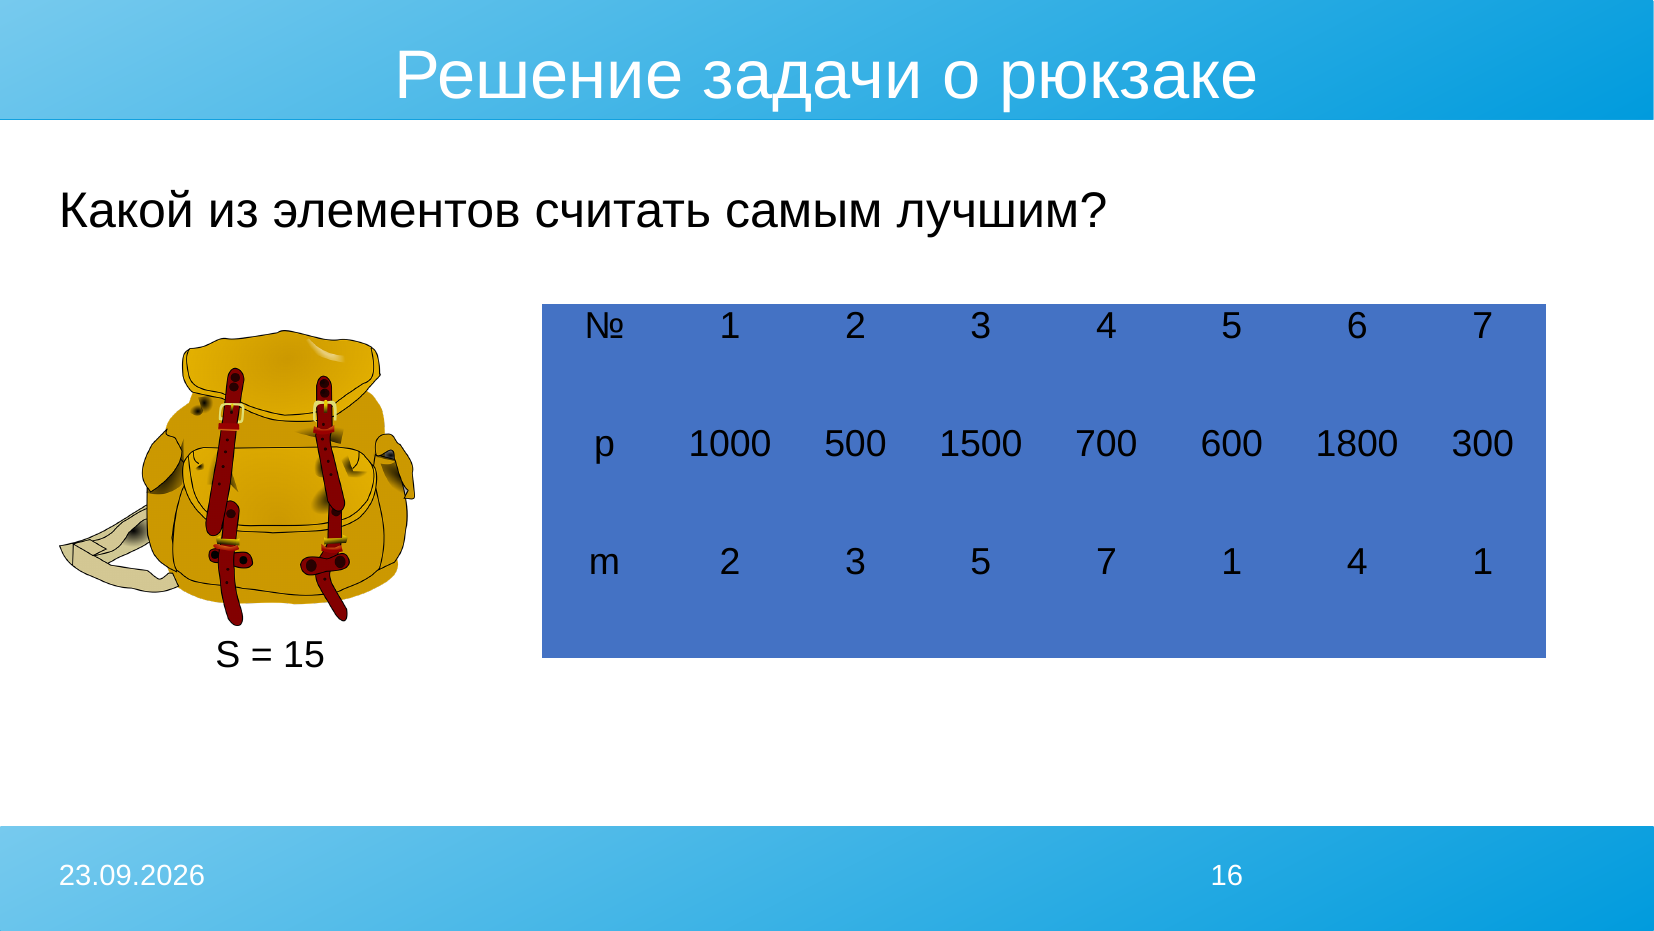

# Решение задачи о рюкзаке
Какой из элементов считать самым лучшим?
| № | 1 | 2 | 3 | 4 | 5 | 6 | 7 |
| --- | --- | --- | --- | --- | --- | --- | --- |
| p | 1000 | 500 | 1500 | 700 | 600 | 1800 | 300 |
| m | 2 | 3 | 5 | 7 | 1 | 4 | 1 |
S = 15
15